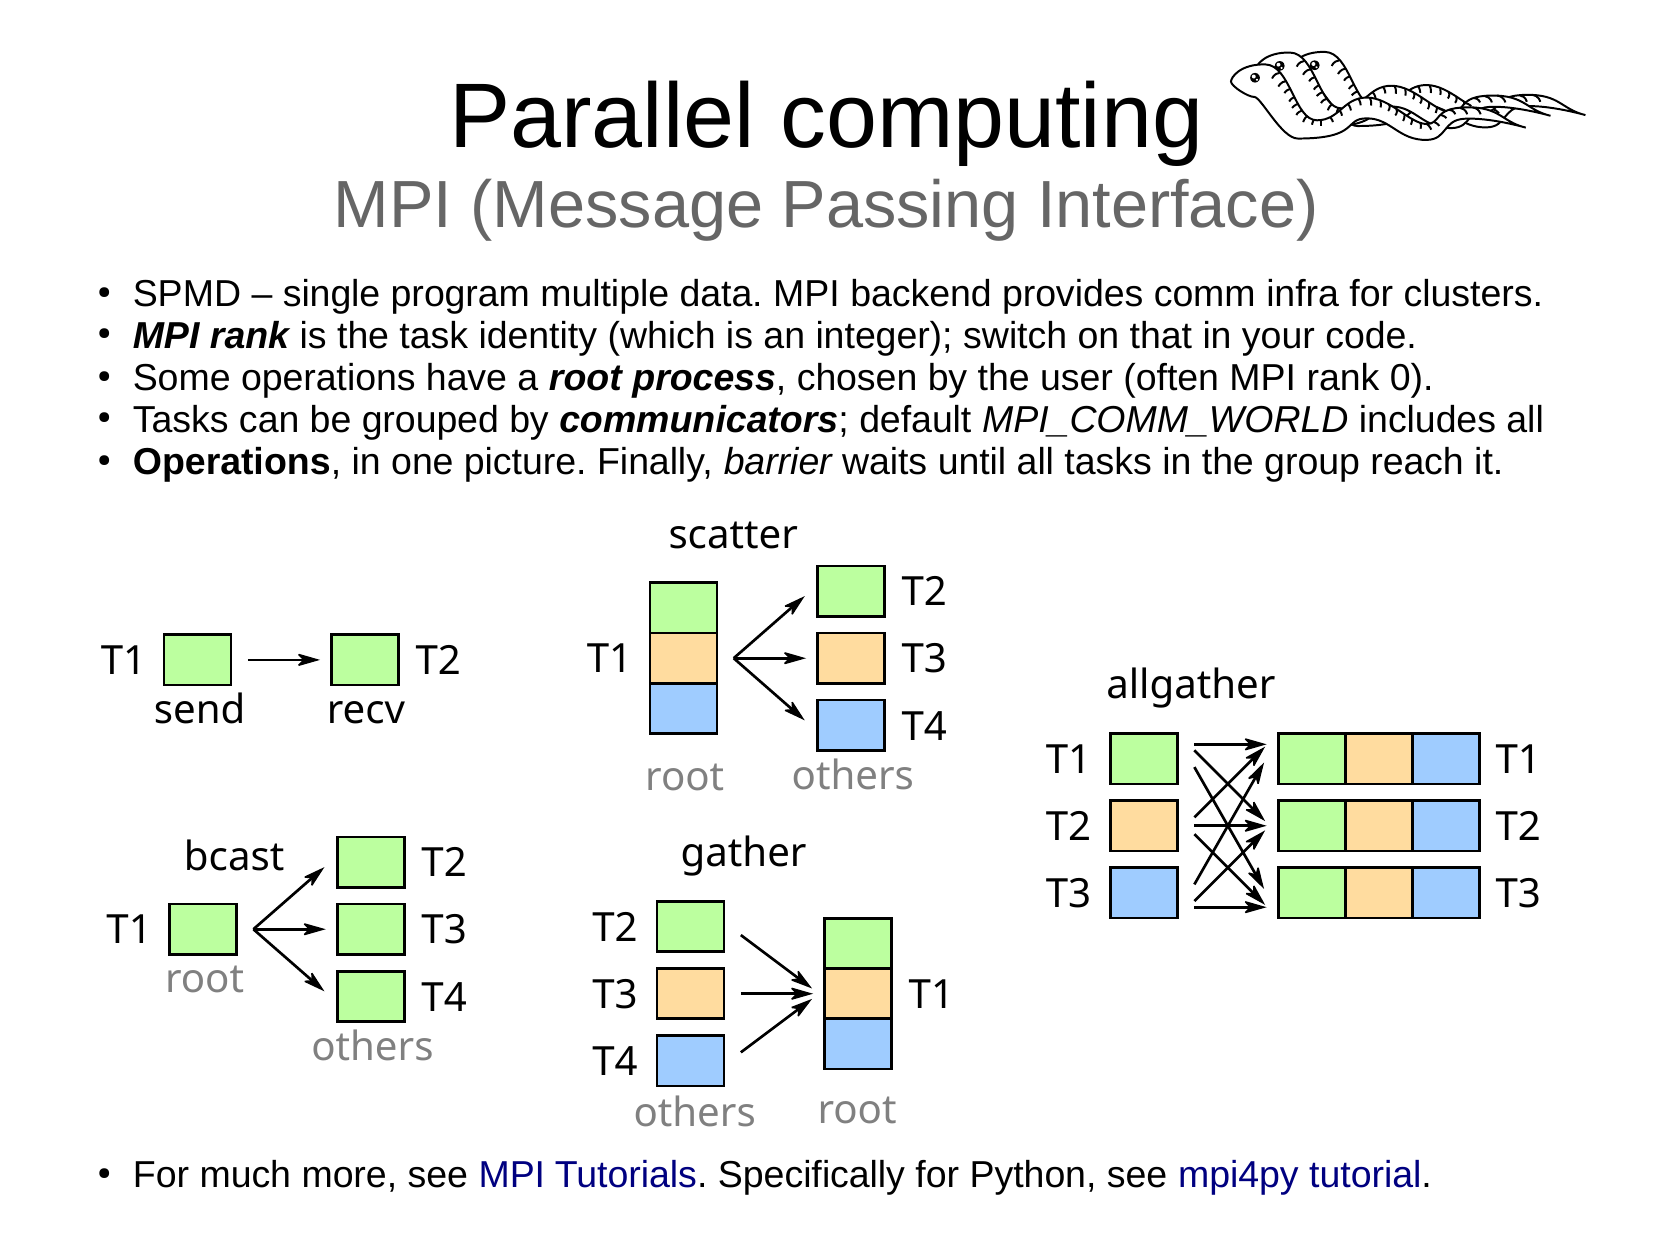

# Parallel computing MPI (Message Passing Interface)
SPMD – single program multiple data. MPI backend provides comm infra for clusters.
MPI rank is the task identity (which is an integer); switch on that in your code.
Some operations have a root process, chosen by the user (often MPI rank 0).
Tasks can be grouped by communicators; default MPI_COMM_WORLD includes all
Operations, in one picture. Finally, barrier waits until all tasks in the group reach it.
For much more, see MPI Tutorials. Specifically for Python, see mpi4py tutorial.